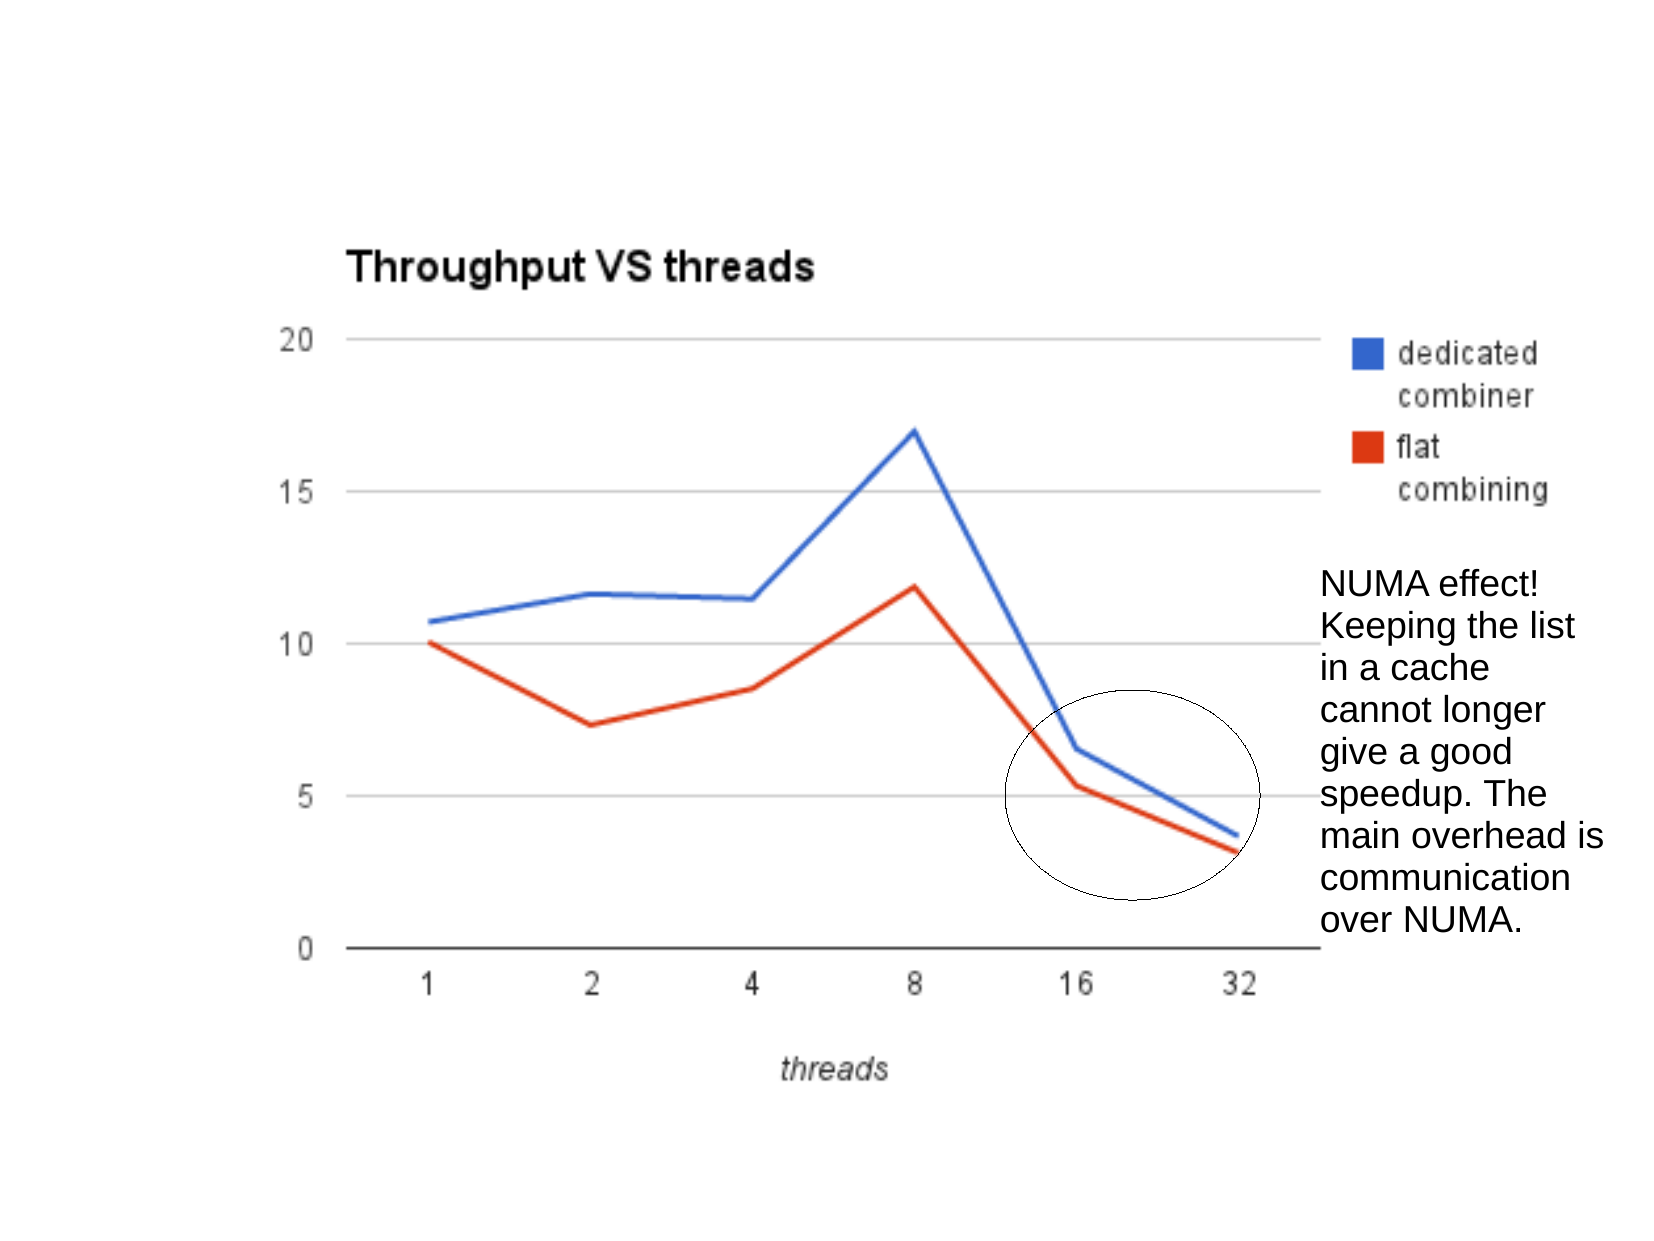

#
NUMA effect!
Keeping the list in a cache cannot longer give a good speedup. The main overhead is communication over NUMA.